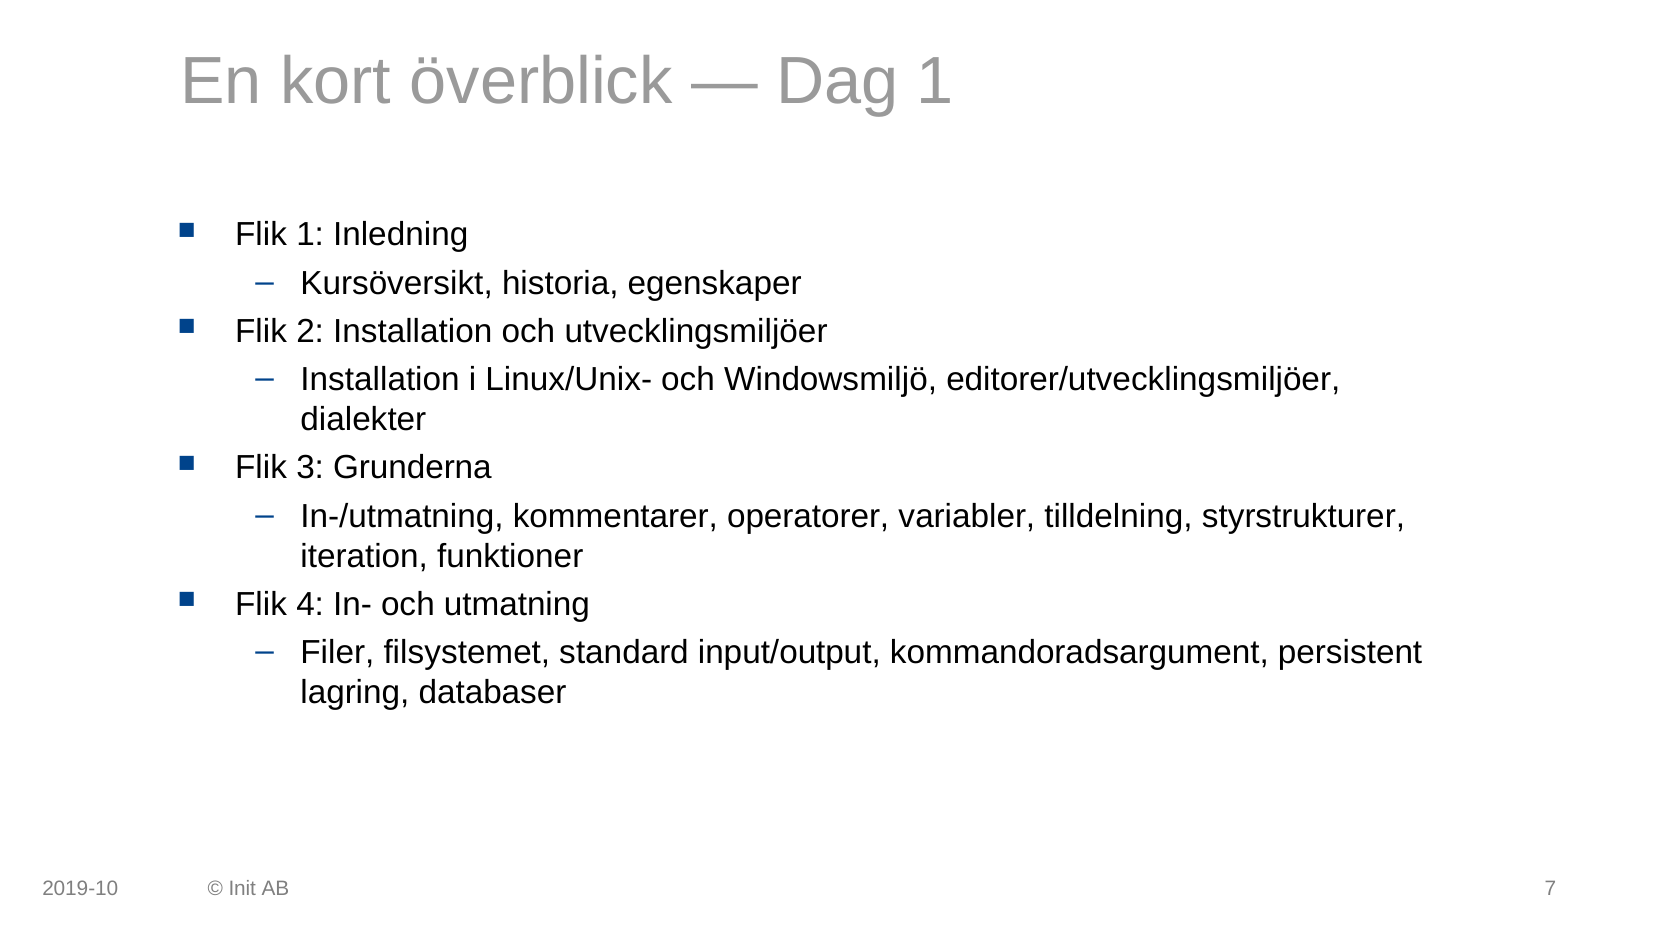

En kort överblick — Dag 1
Flik 1: Inledning
Kursöversikt, historia, egenskaper
Flik 2: Installation och utvecklingsmiljöer
Installation i Linux/Unix- och Windowsmiljö, editorer/utvecklingsmiljöer, dialekter
Flik 3: Grunderna
In-/utmatning, kommentarer, operatorer, variabler, tilldelning, styrstrukturer, iteration, funktioner
Flik 4: In- och utmatning
Filer, filsystemet, standard input/output, kommandoradsargument, persistent lagring, databaser
2019-10
© Init AB